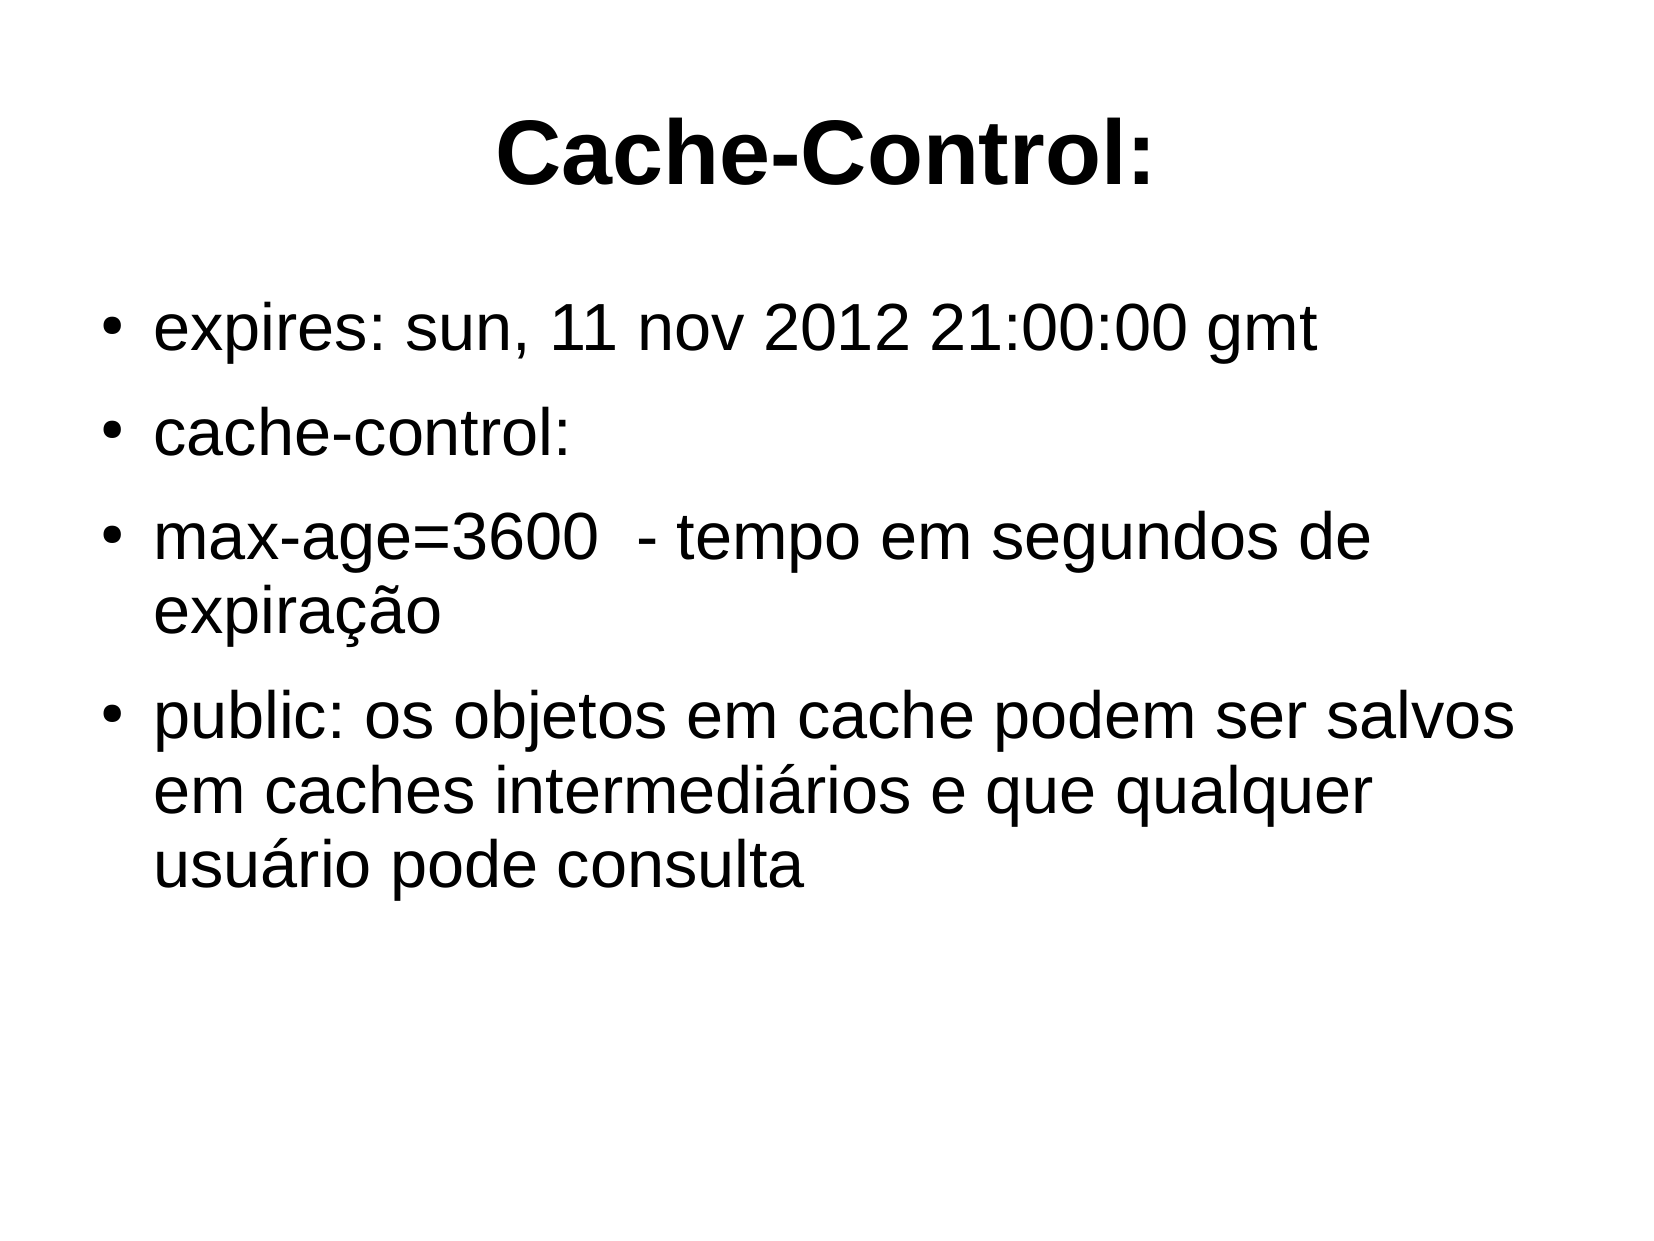

# Cache-Control:
expires: sun, 11 nov 2012 21:00:00 gmt
cache-control:
max-age=3600 - tempo em segundos de expiração
public: os objetos em cache podem ser salvos em caches intermediários e que qualquer usuário pode consulta